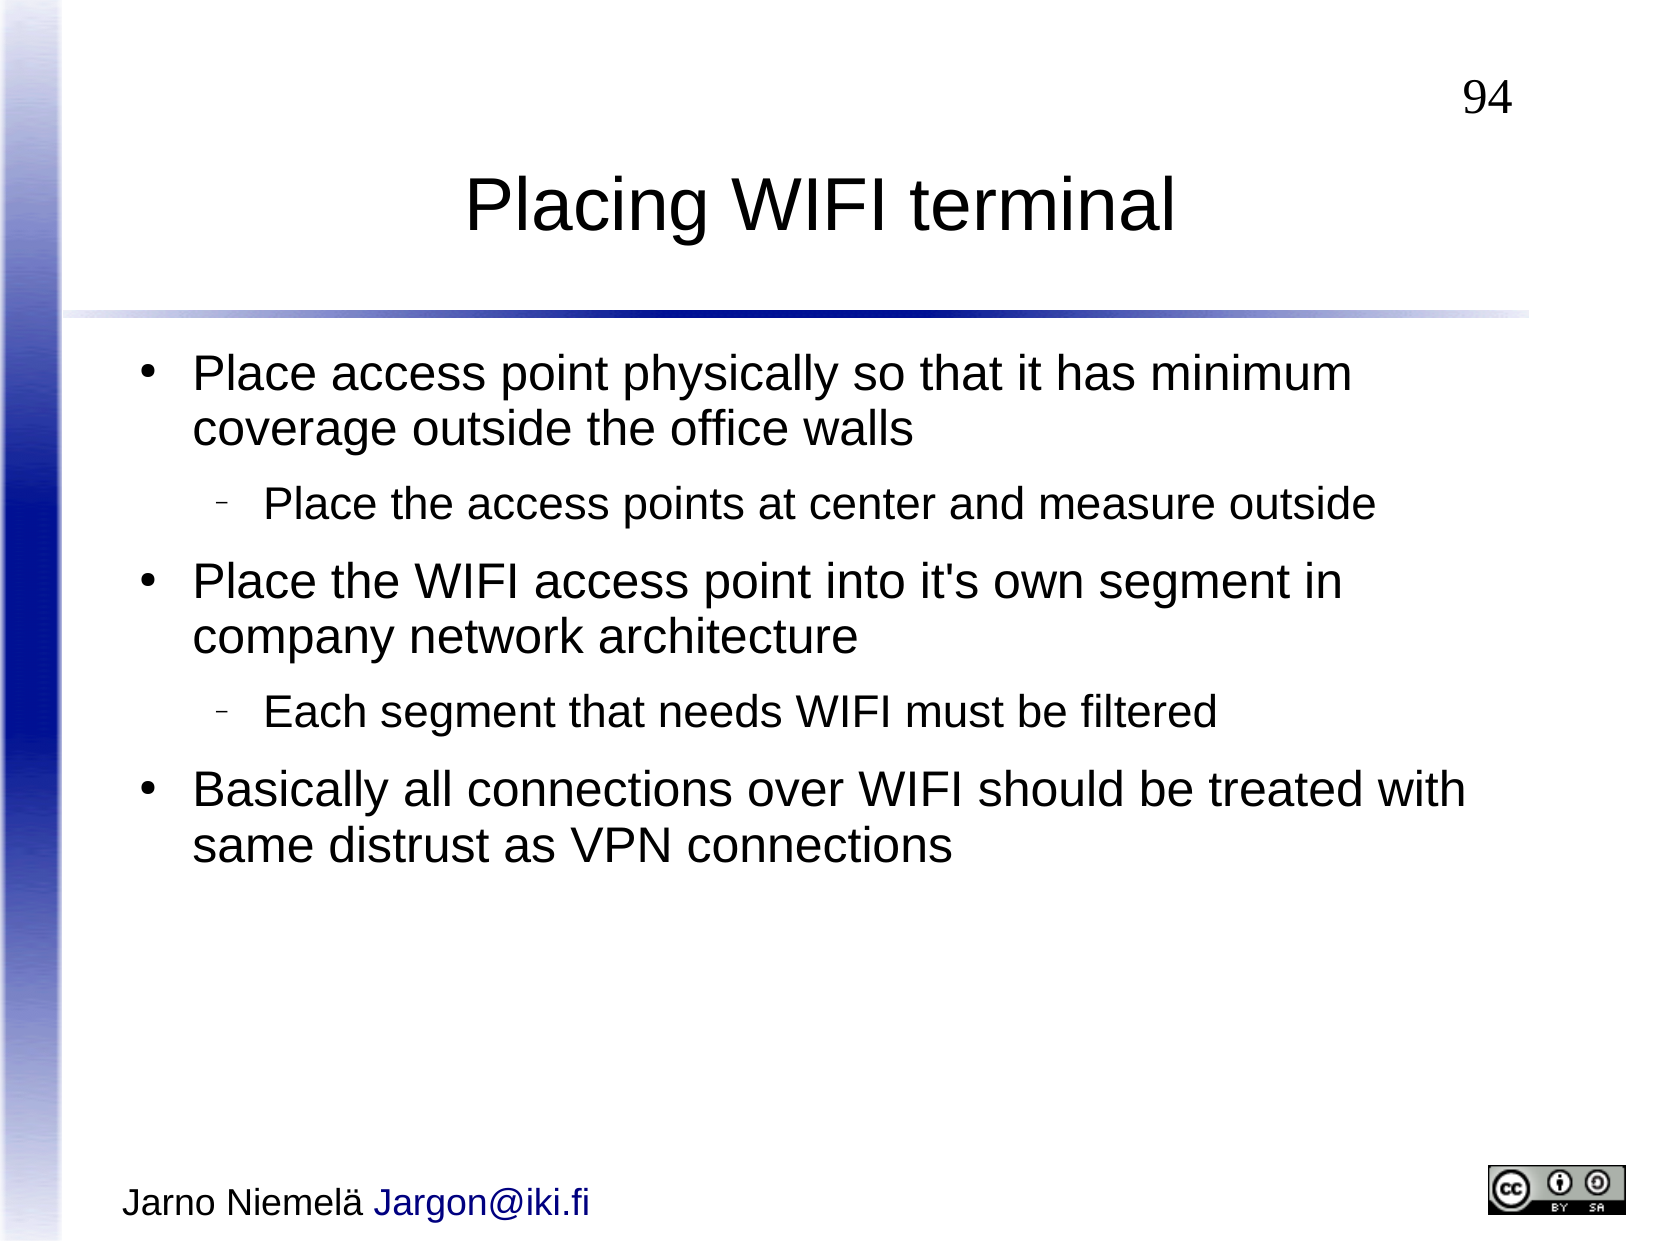

# Placing WIFI terminal
Place access point physically so that it has minimum coverage outside the office walls
Place the access points at center and measure outside
Place the WIFI access point into it's own segment in company network architecture
Each segment that needs WIFI must be filtered
Basically all connections over WIFI should be treated with same distrust as VPN connections